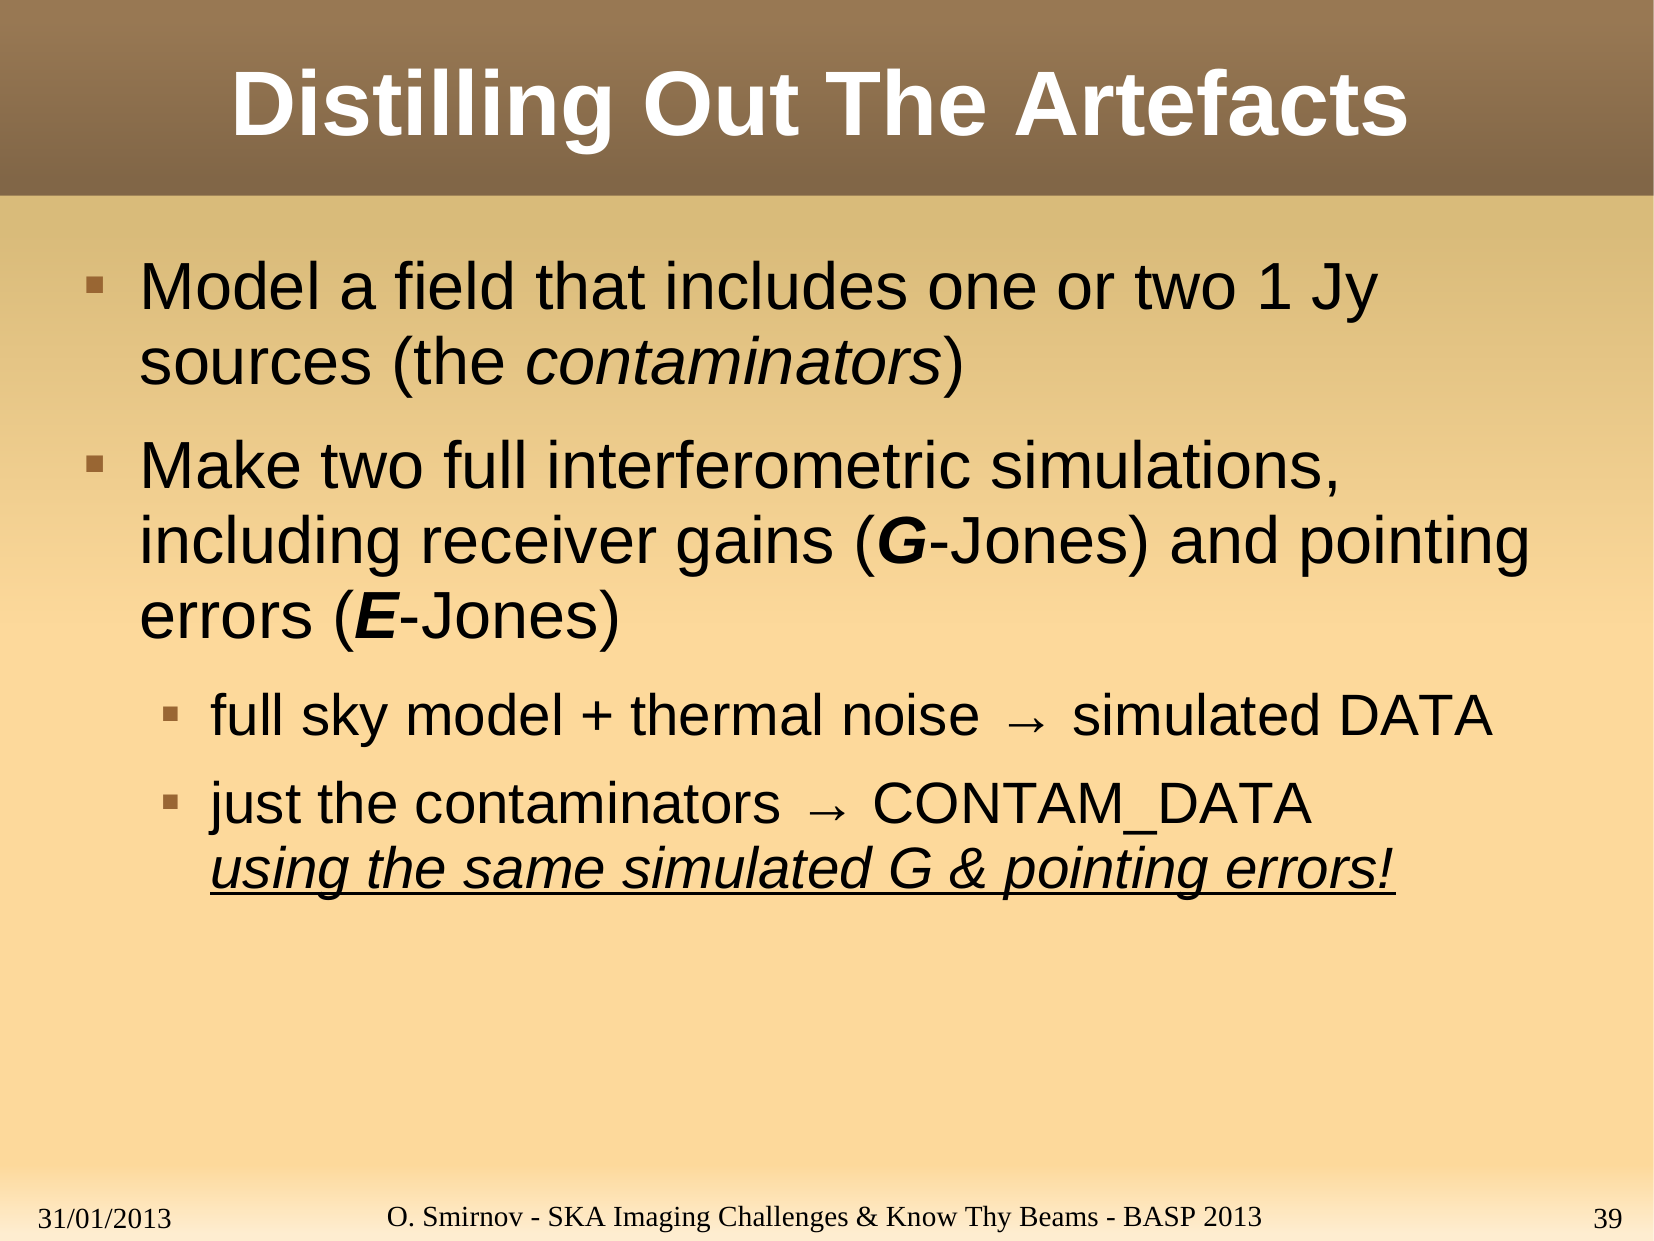

# Distilling Out The Artefacts
Model a field that includes one or two 1 Jy sources (the contaminators)
Make two full interferometric simulations, including receiver gains (G-Jones) and pointing errors (E-Jones)
full sky model + thermal noise → simulated DATA
just the contaminators → CONTAM_DATA
using the same simulated G & pointing errors!
O. Smirnov - SKA Imaging Challenges & Know Thy Beams - BASP 2013
31/01/2013
39